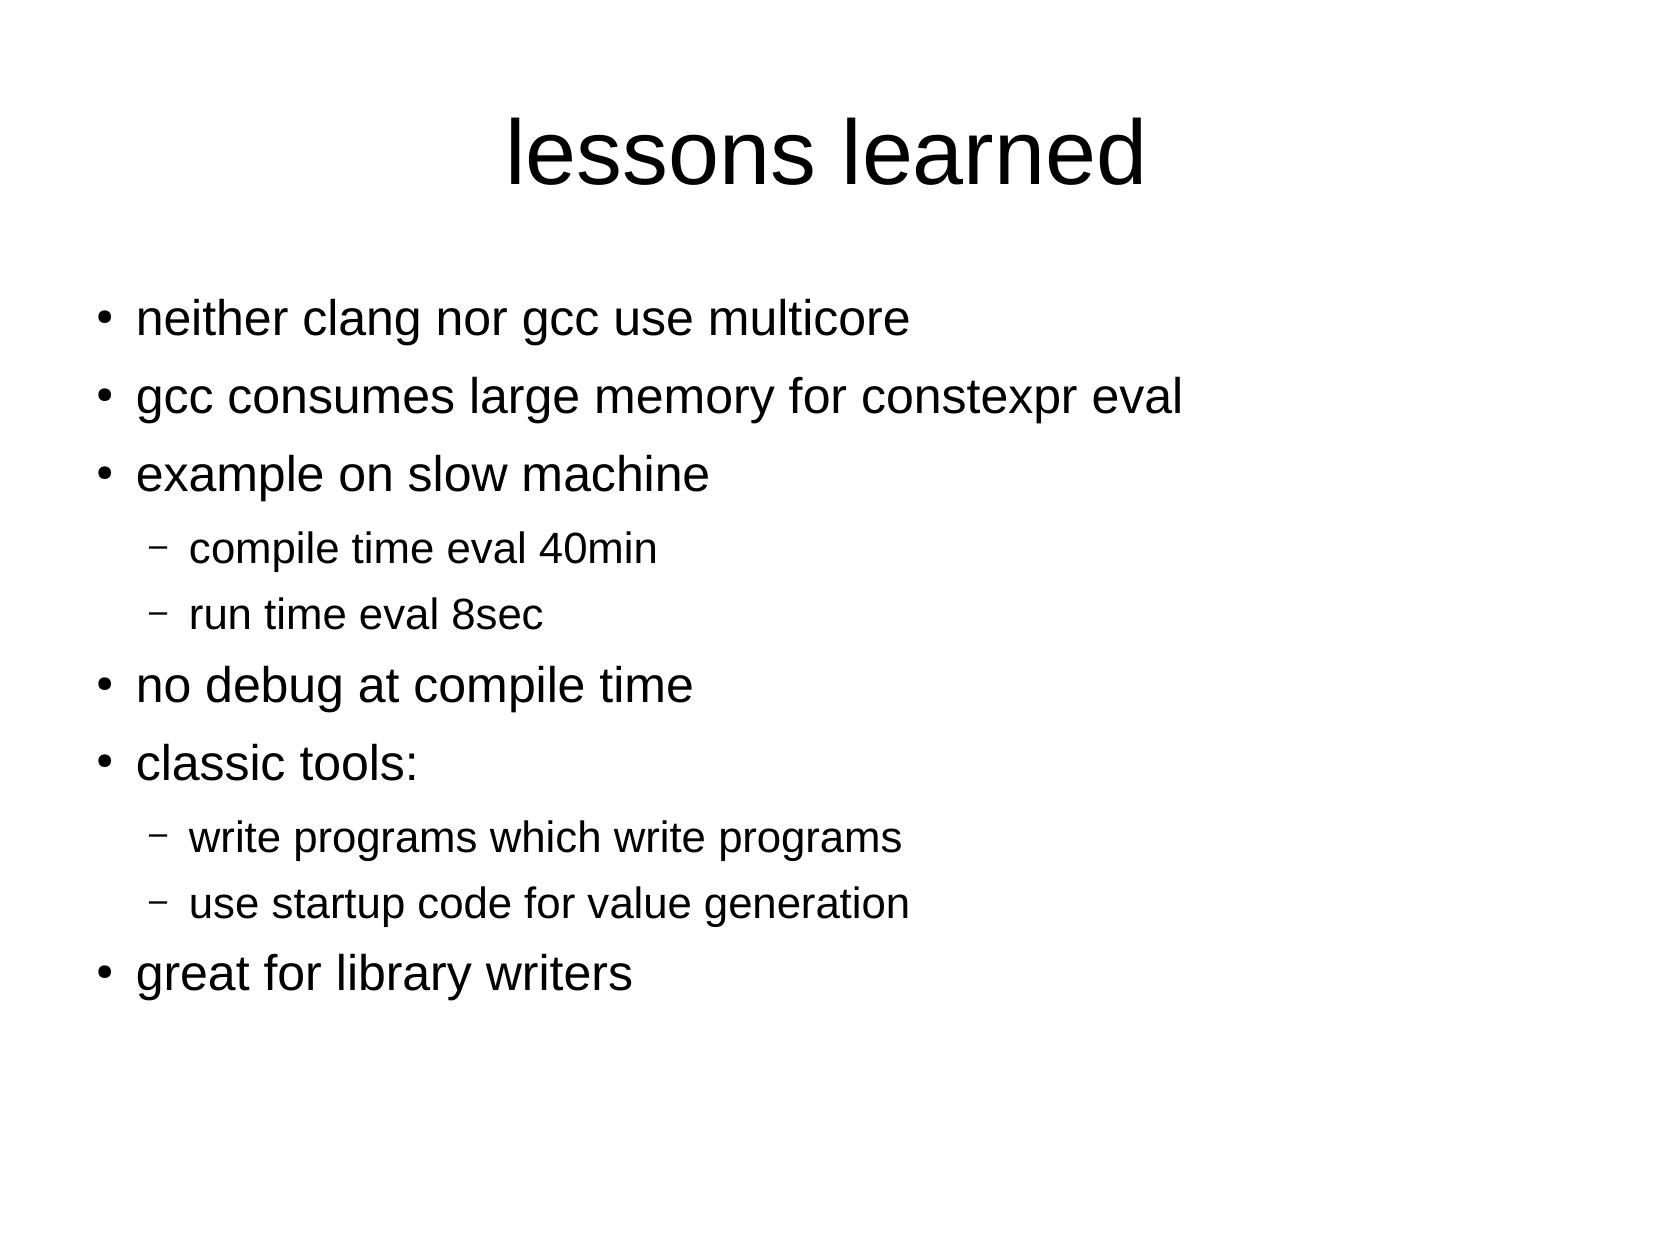

# lessons learned
neither clang nor gcc use multicore
gcc consumes large memory for constexpr eval
example on slow machine
compile time eval 40min
run time eval 8sec
no debug at compile time
classic tools:
write programs which write programs
use startup code for value generation
great for library writers